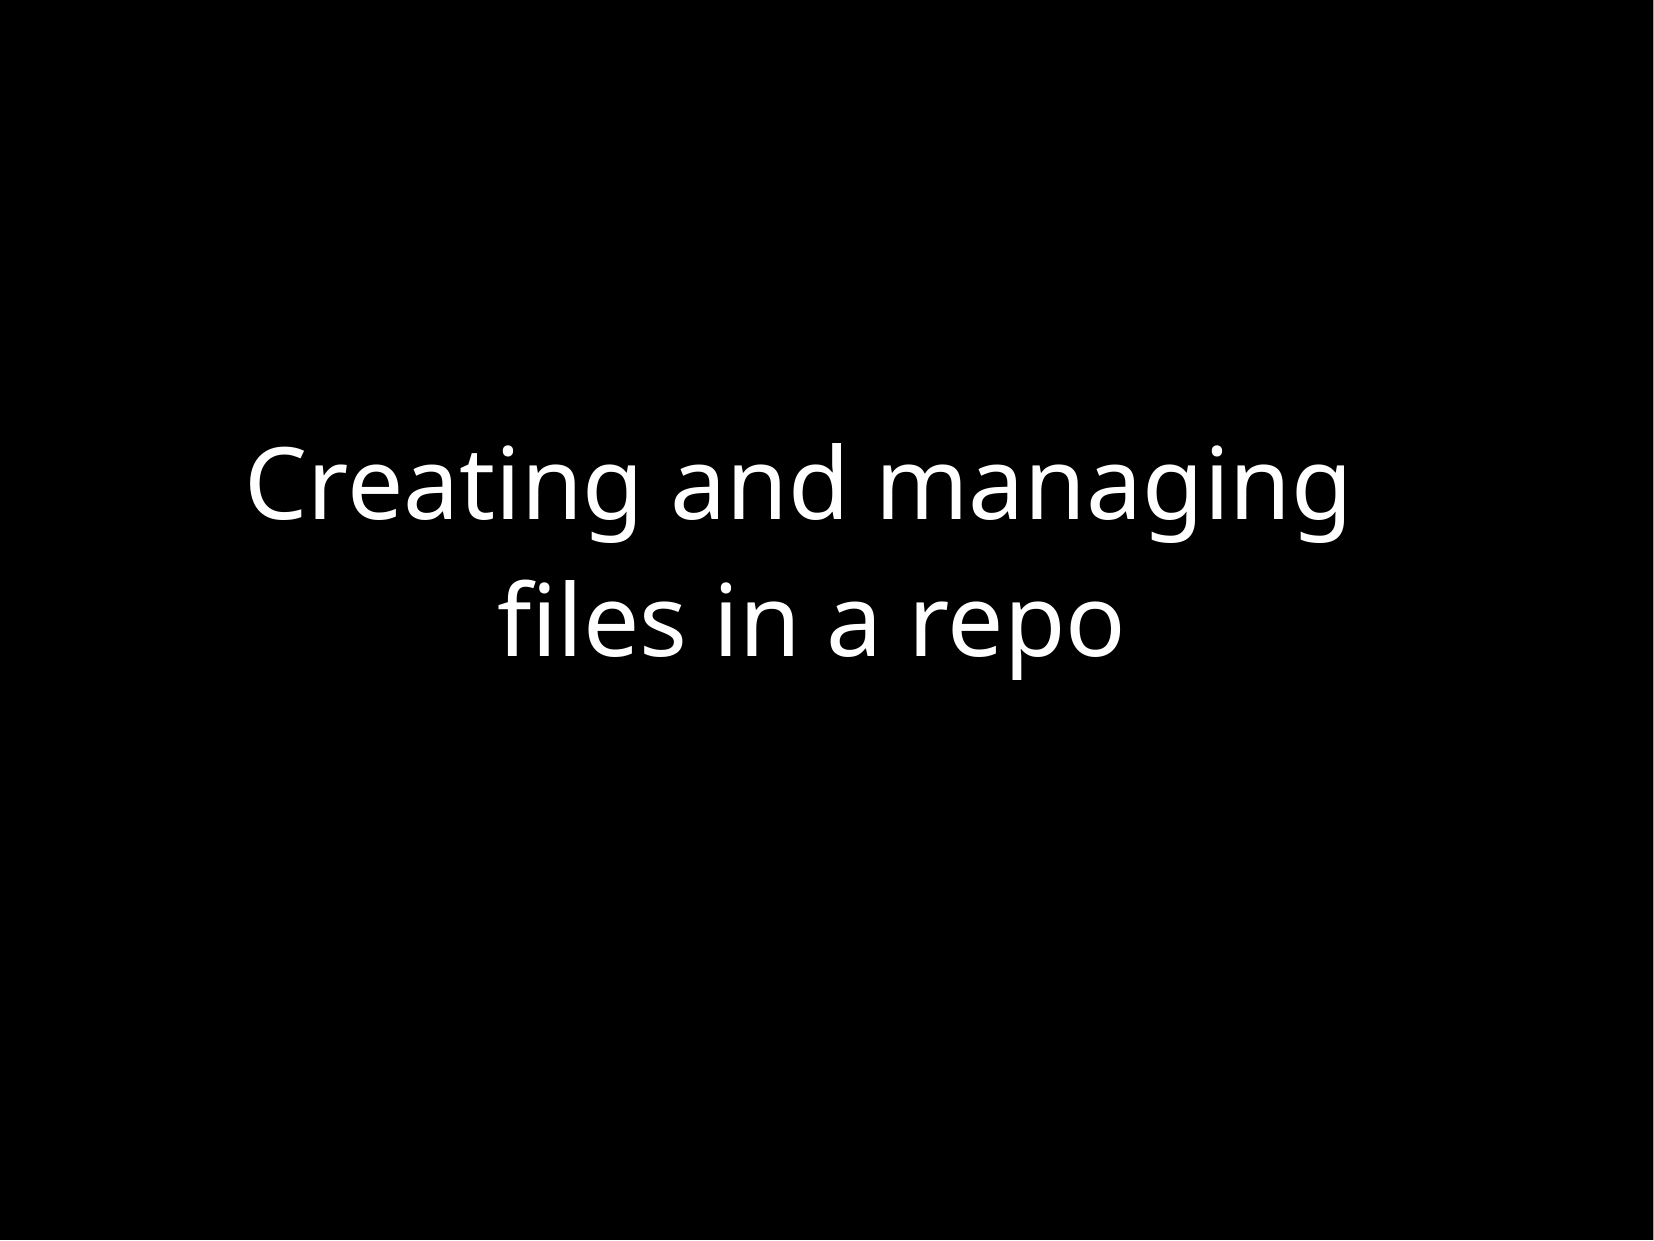

# Creating and managing files in a repo